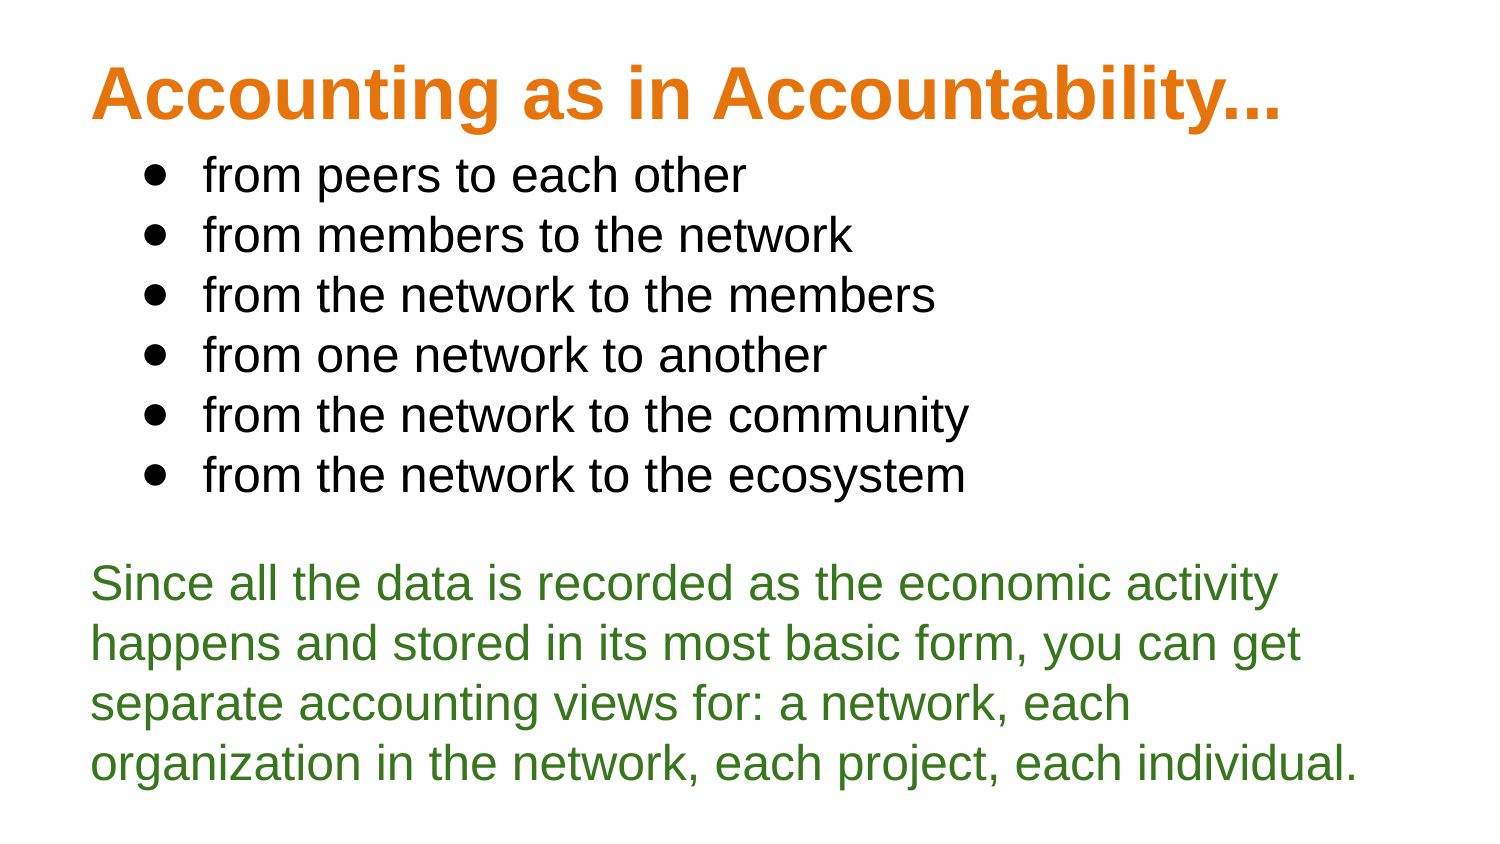

# Accounting as in Accountability...
from peers to each other
from members to the network
from the network to the members
from one network to another
from the network to the community
from the network to the ecosystem
Since all the data is recorded as the economic activity happens and stored in its most basic form, you can get separate accounting views for: a network, each organization in the network, each project, each individual.